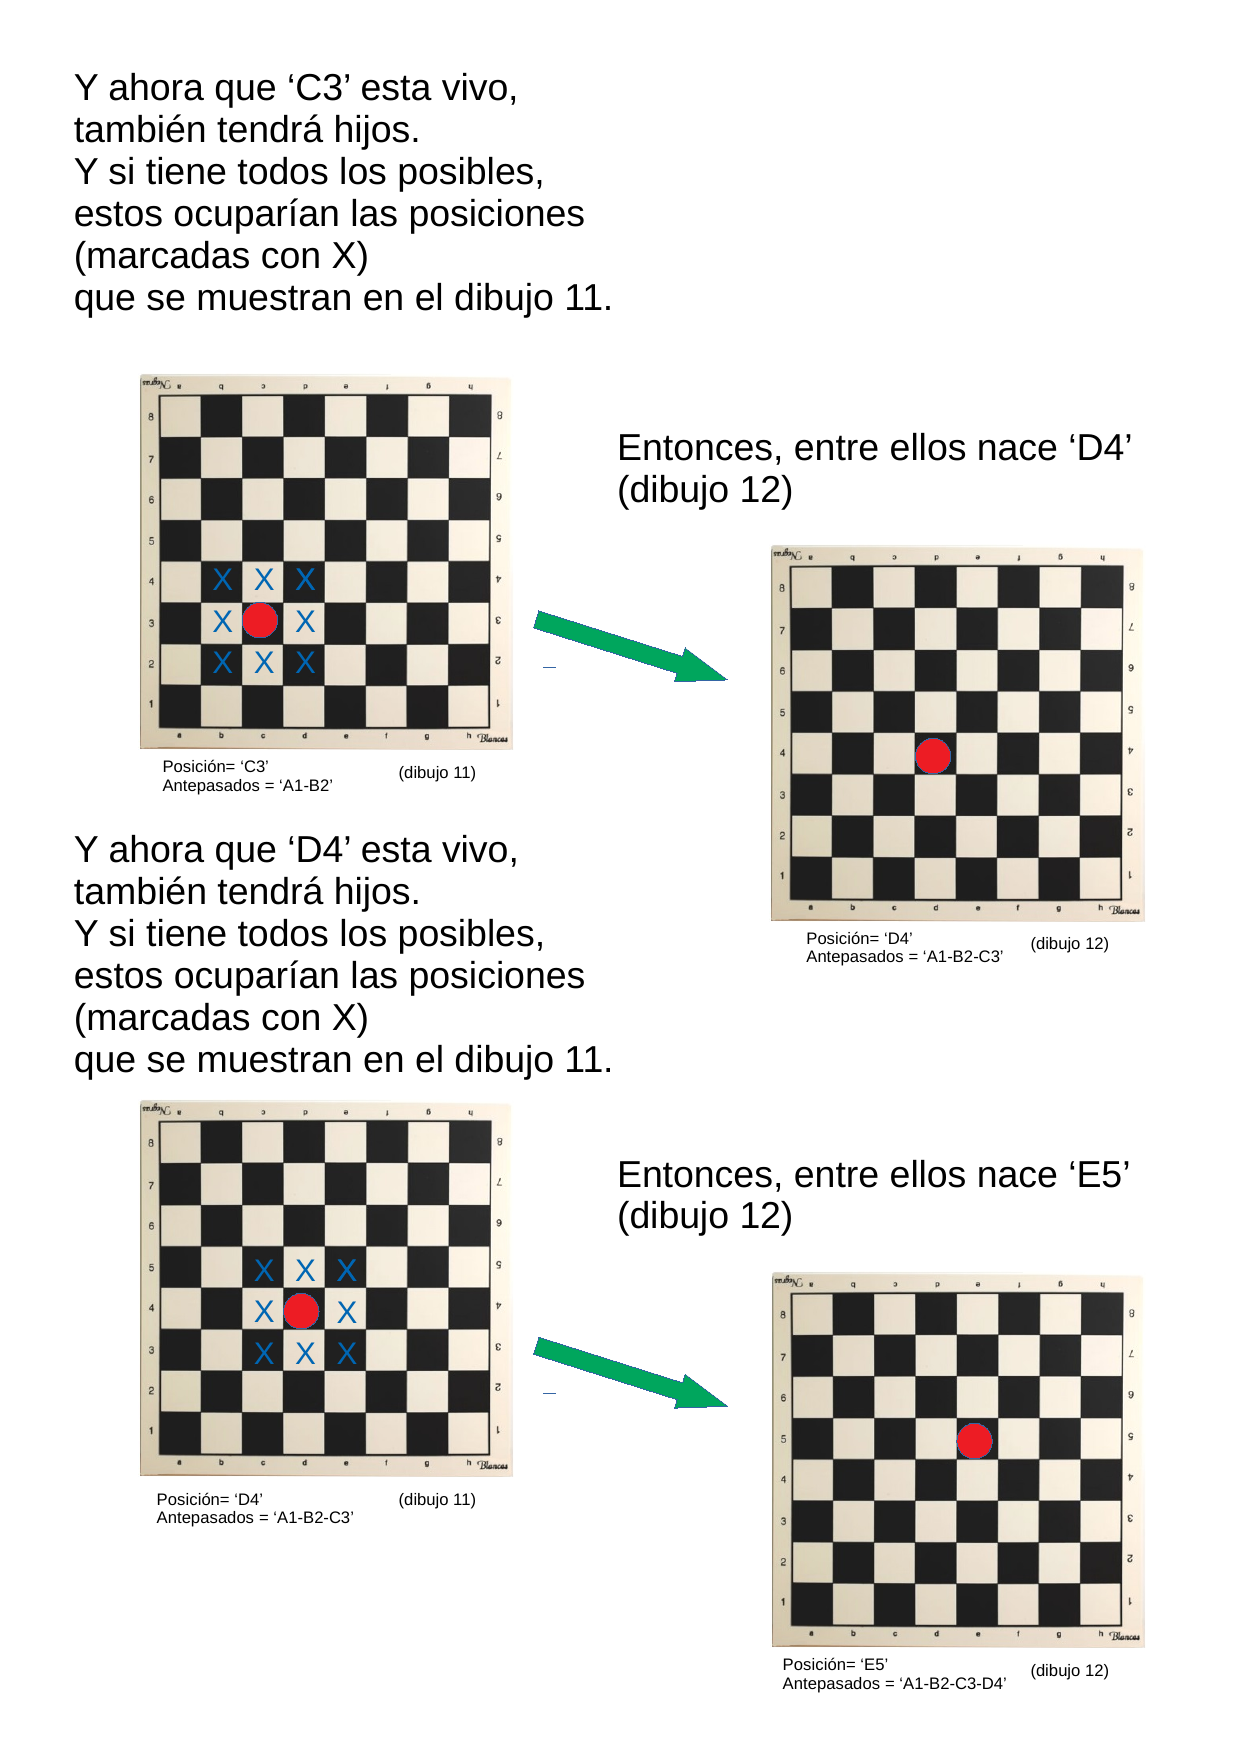

Y ahora que ‘C3’ esta vivo,
también tendrá hijos.
Y si tiene todos los posibles,
estos ocuparían las posiciones (marcadas con X)
que se muestran en el dibujo 11.
Entonces, entre ellos nace ‘D4’
(dibujo 12)
X
X
X
X
X
X
X
X
X
Posición= ‘C3’
Antepasados = ‘A1-B2’
(dibujo 11)
Y ahora que ‘D4’ esta vivo,
también tendrá hijos.
Y si tiene todos los posibles,
estos ocuparían las posiciones (marcadas con X)
que se muestran en el dibujo 11.
Posición= ‘D4’
Antepasados = ‘A1-B2-C3’
(dibujo 12)
Entonces, entre ellos nace ‘E5’
(dibujo 12)
X
X
X
X
X
X
X
X
X
(dibujo 11)
Posición= ‘D4’
Antepasados = ‘A1-B2-C3’
Posición= ‘E5’
Antepasados = ‘A1-B2-C3-D4’
(dibujo 12)